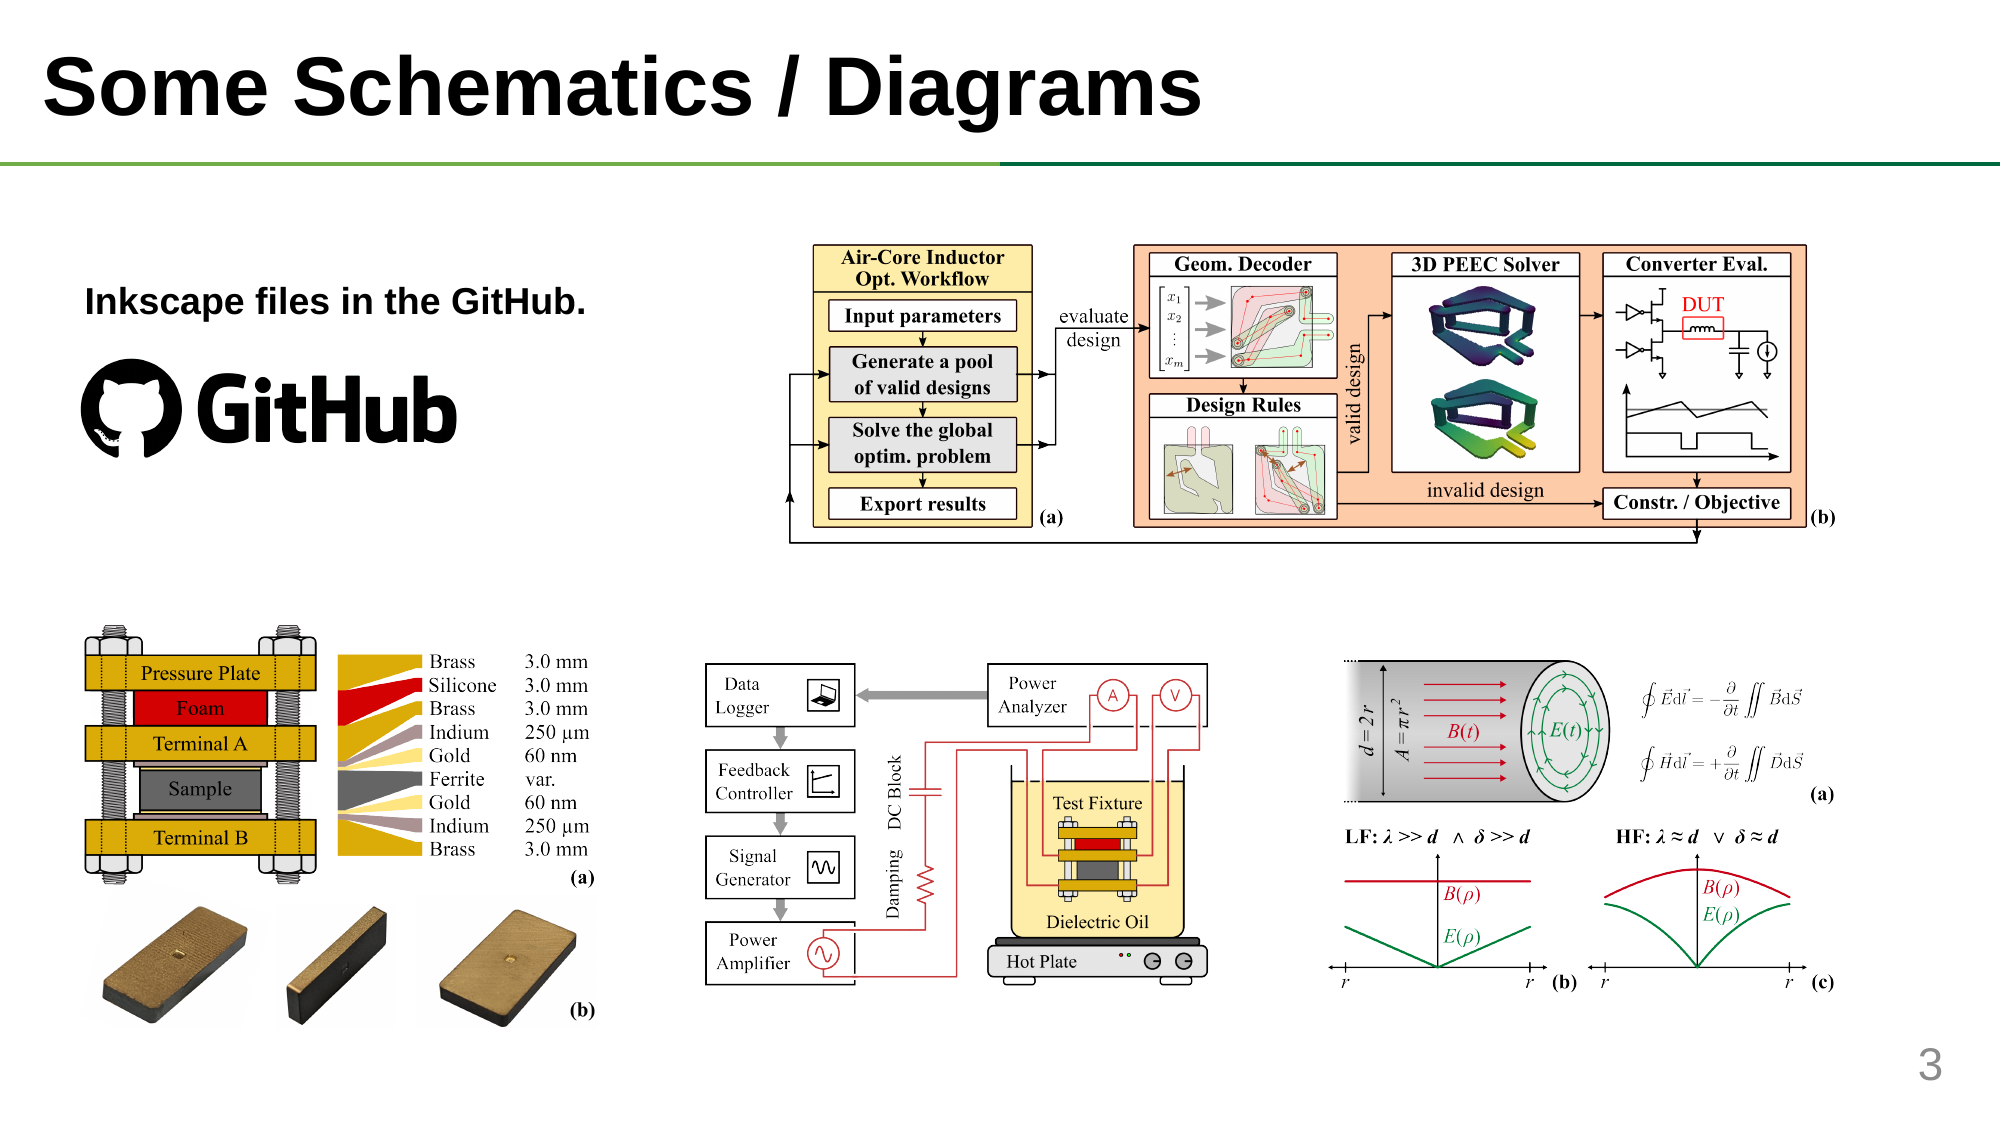

# Some Schematics / Diagrams
Inkscape files in the GitHub.
3